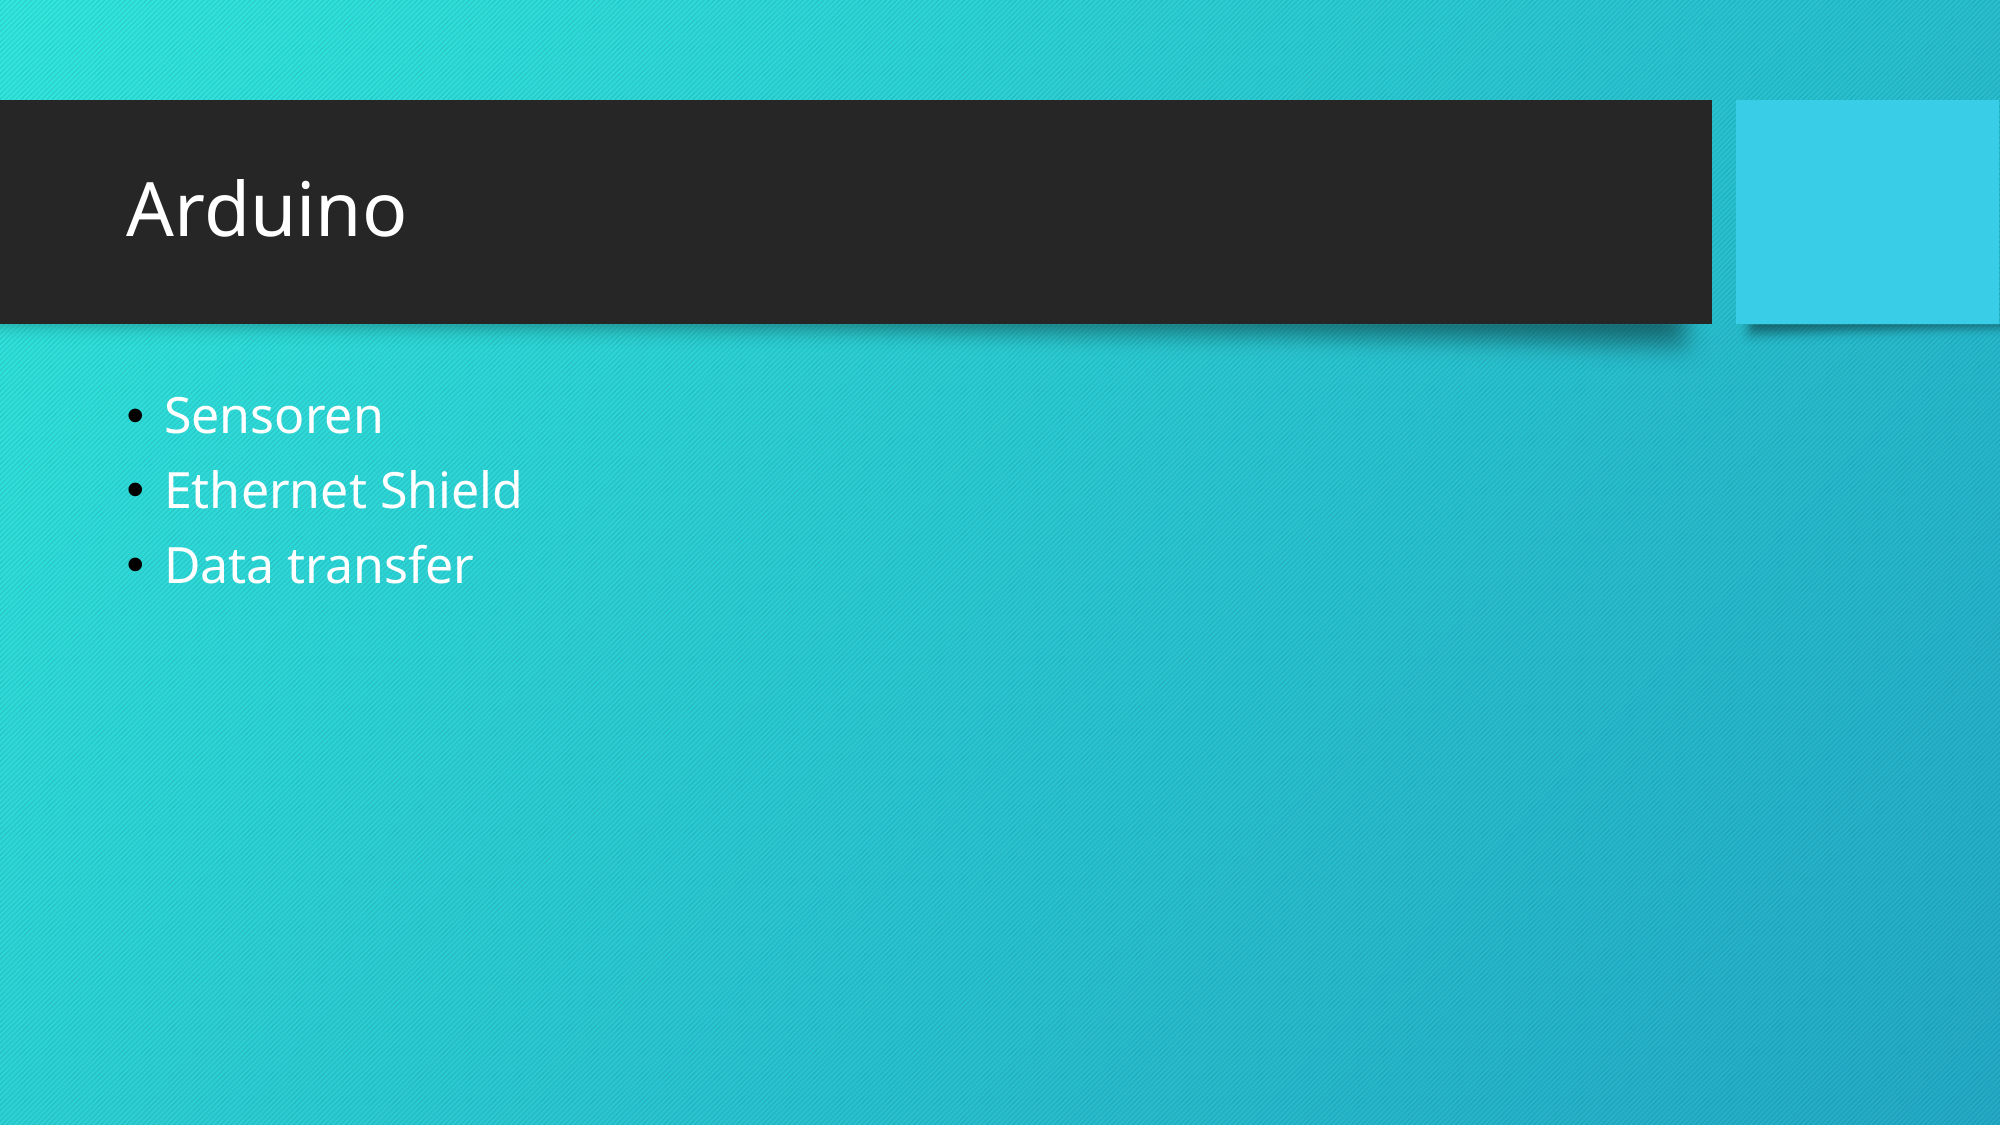

# Arduino
Sensoren
Ethernet Shield
Data transfer